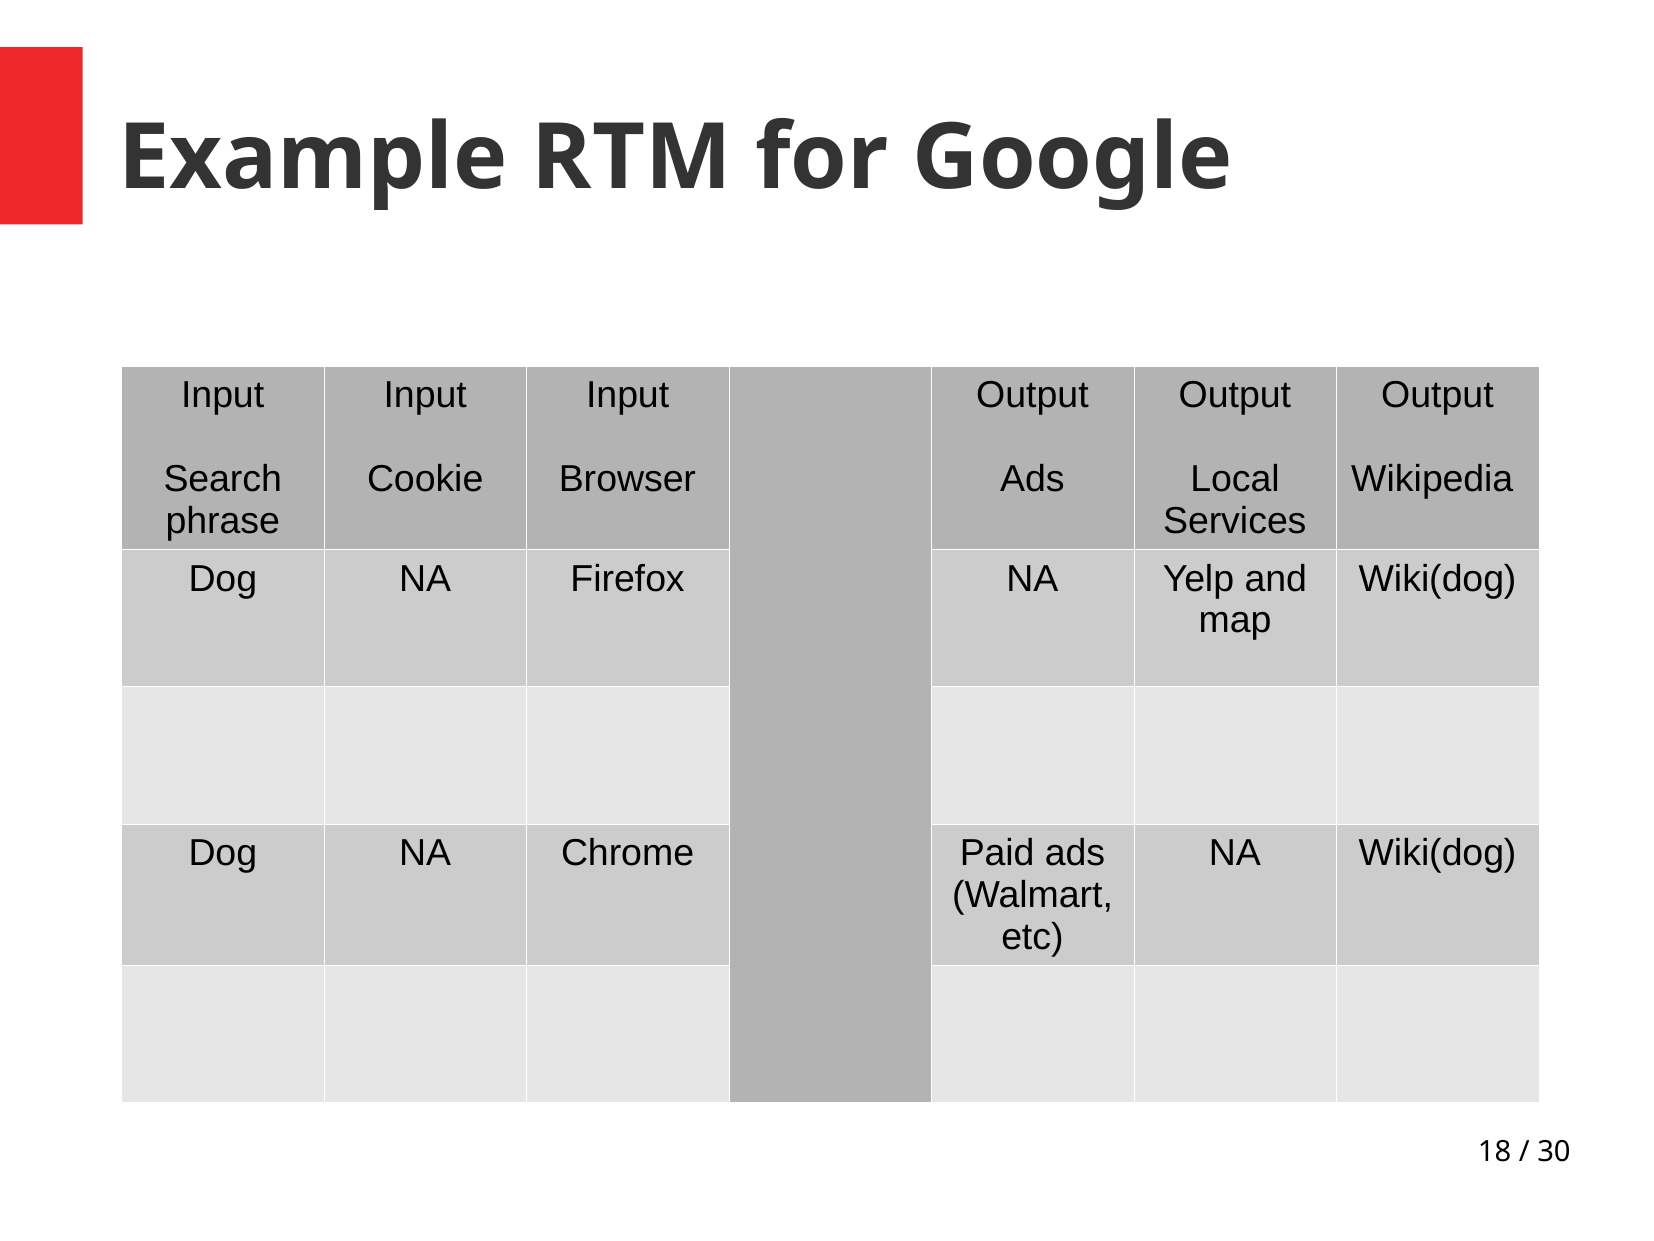

# Example RTM for Google
| Input Search phrase | Input Cookie | Input Browser | | Output Ads | Output Local Services | Output Wikipedia |
| --- | --- | --- | --- | --- | --- | --- |
| Dog | NA | Firefox | | NA | Yelp and map | Wiki(dog) |
| | | | | | | |
| Dog | NA | Chrome | | Paid ads (Walmart,etc) | NA | Wiki(dog) |
| | | | | | | |
18